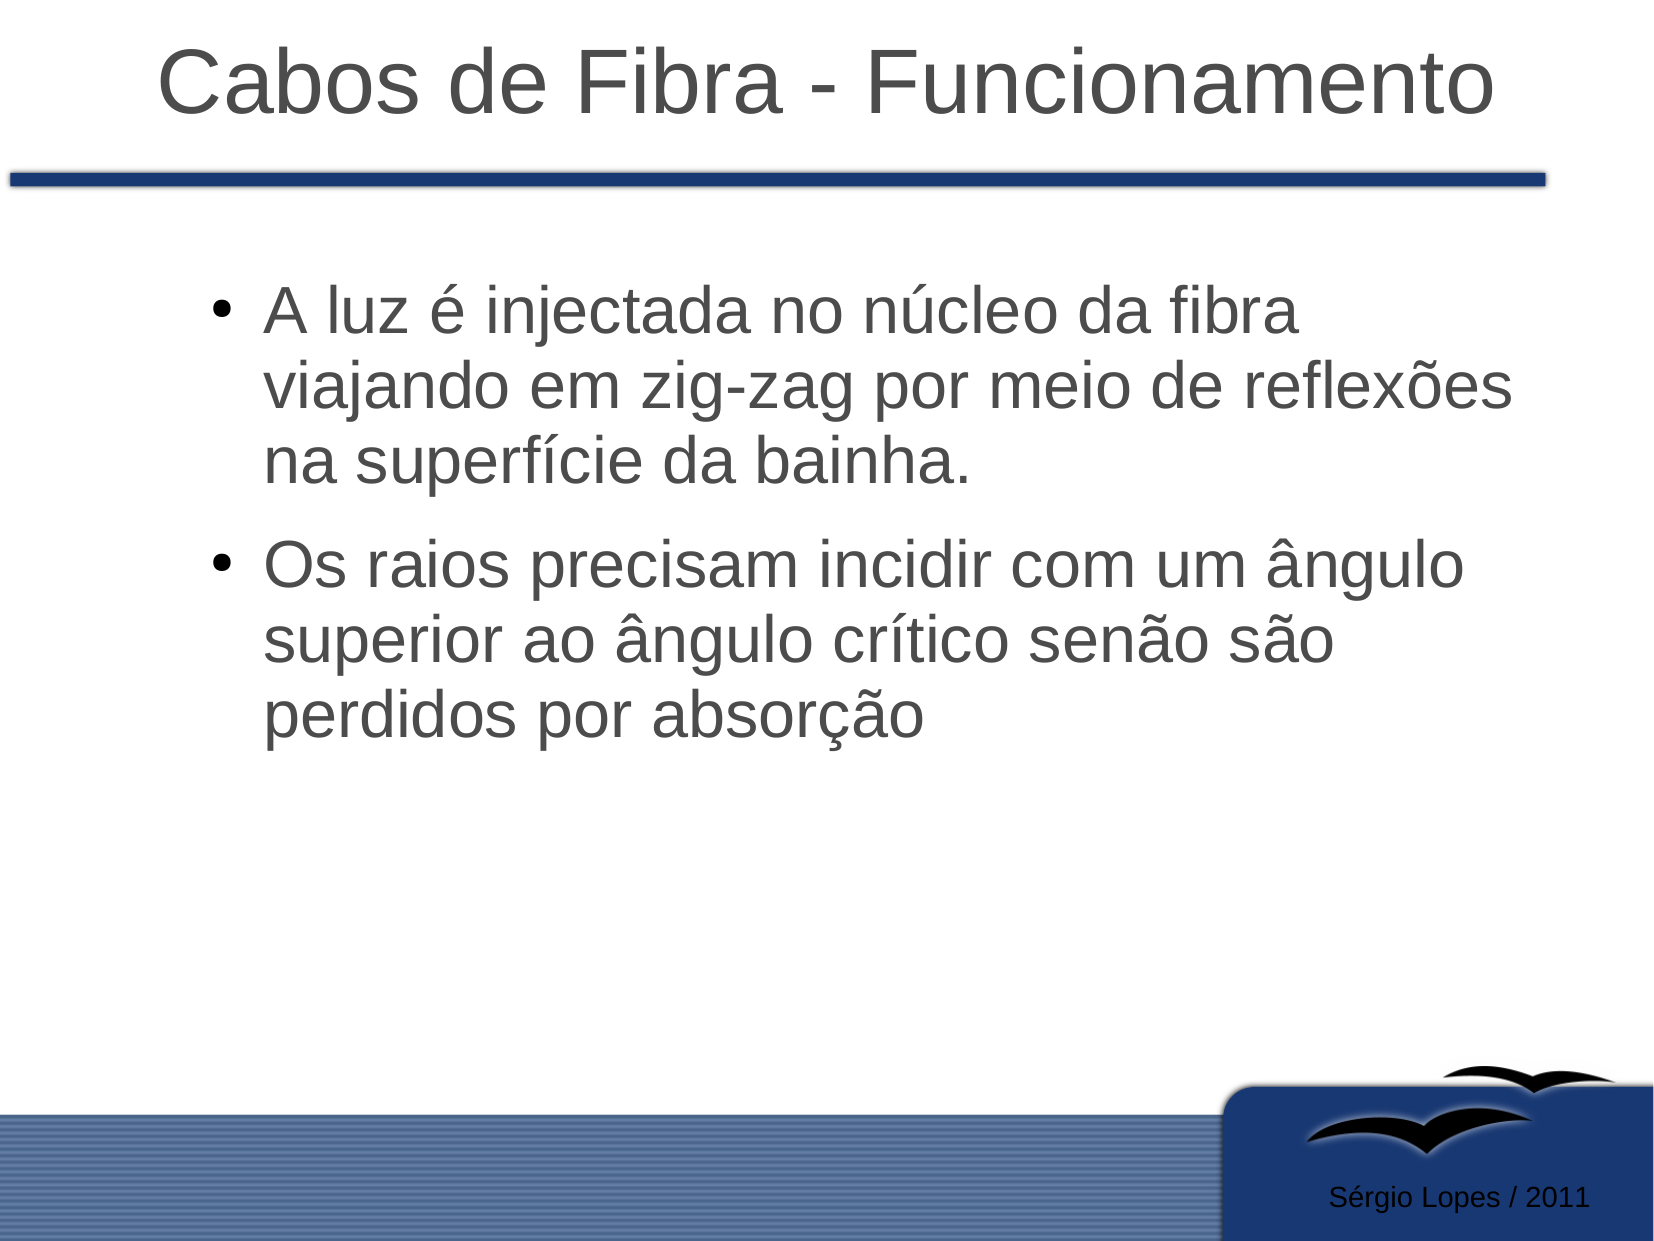

# Cabos de Fibra - Funcionamento
A luz é injectada no núcleo da fibra viajando em zig-zag por meio de reflexões na superfície da bainha.
Os raios precisam incidir com um ângulo superior ao ângulo crítico senão são perdidos por absorção
Sérgio Lopes / 2011